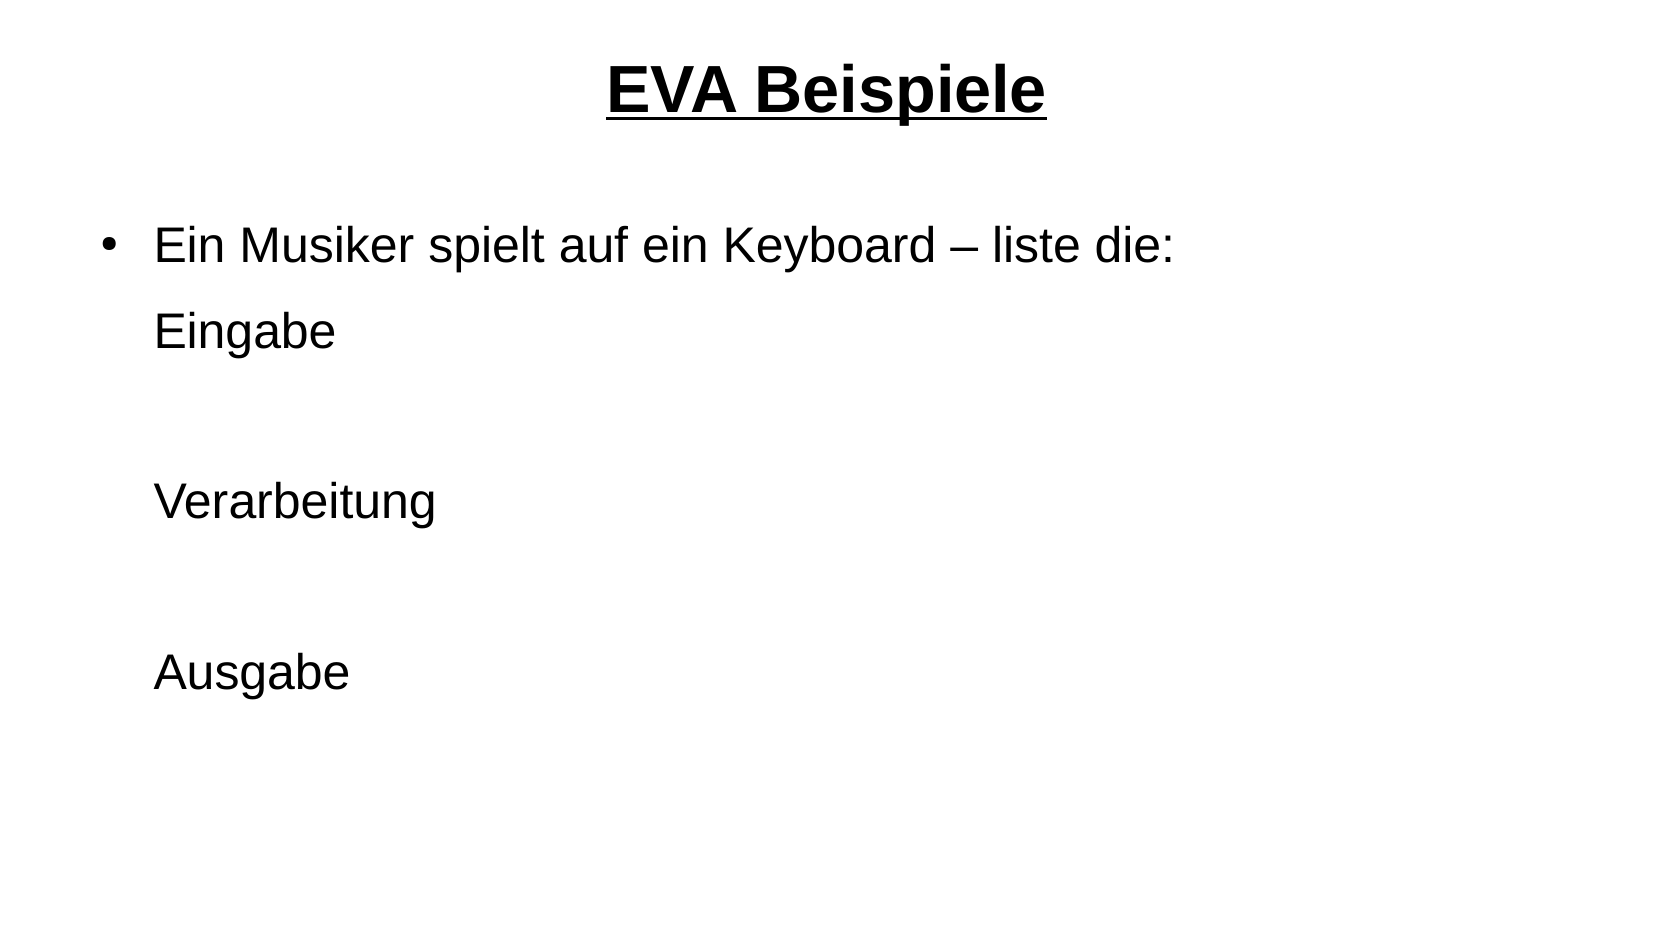

EVA Beispiele
# Ein Musiker spielt auf ein Keyboard – liste die:
Eingabe
Verarbeitung
Ausgabe